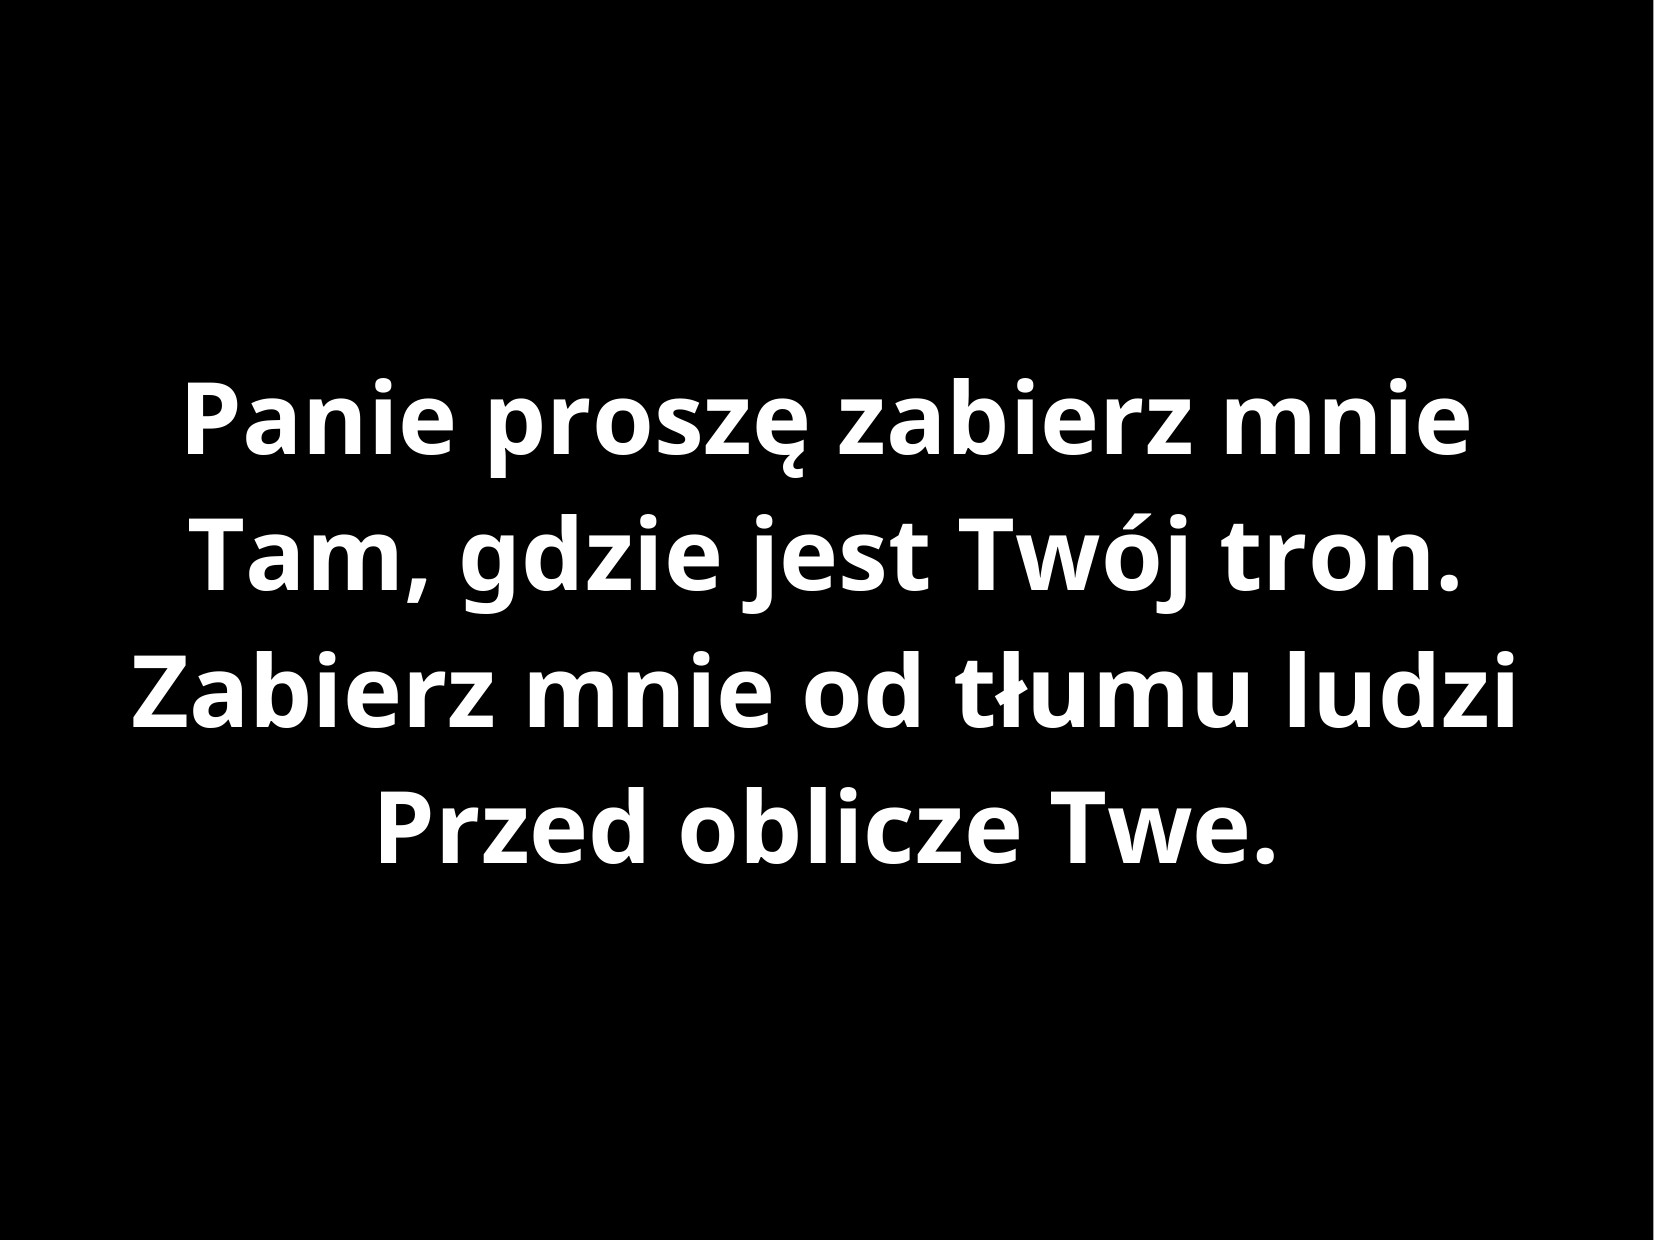

# Panie proszę zabierz mnie
Tam, gdzie jest Twój tron.
Zabierz mnie od tłumu ludzi
Przed oblicze Twe.